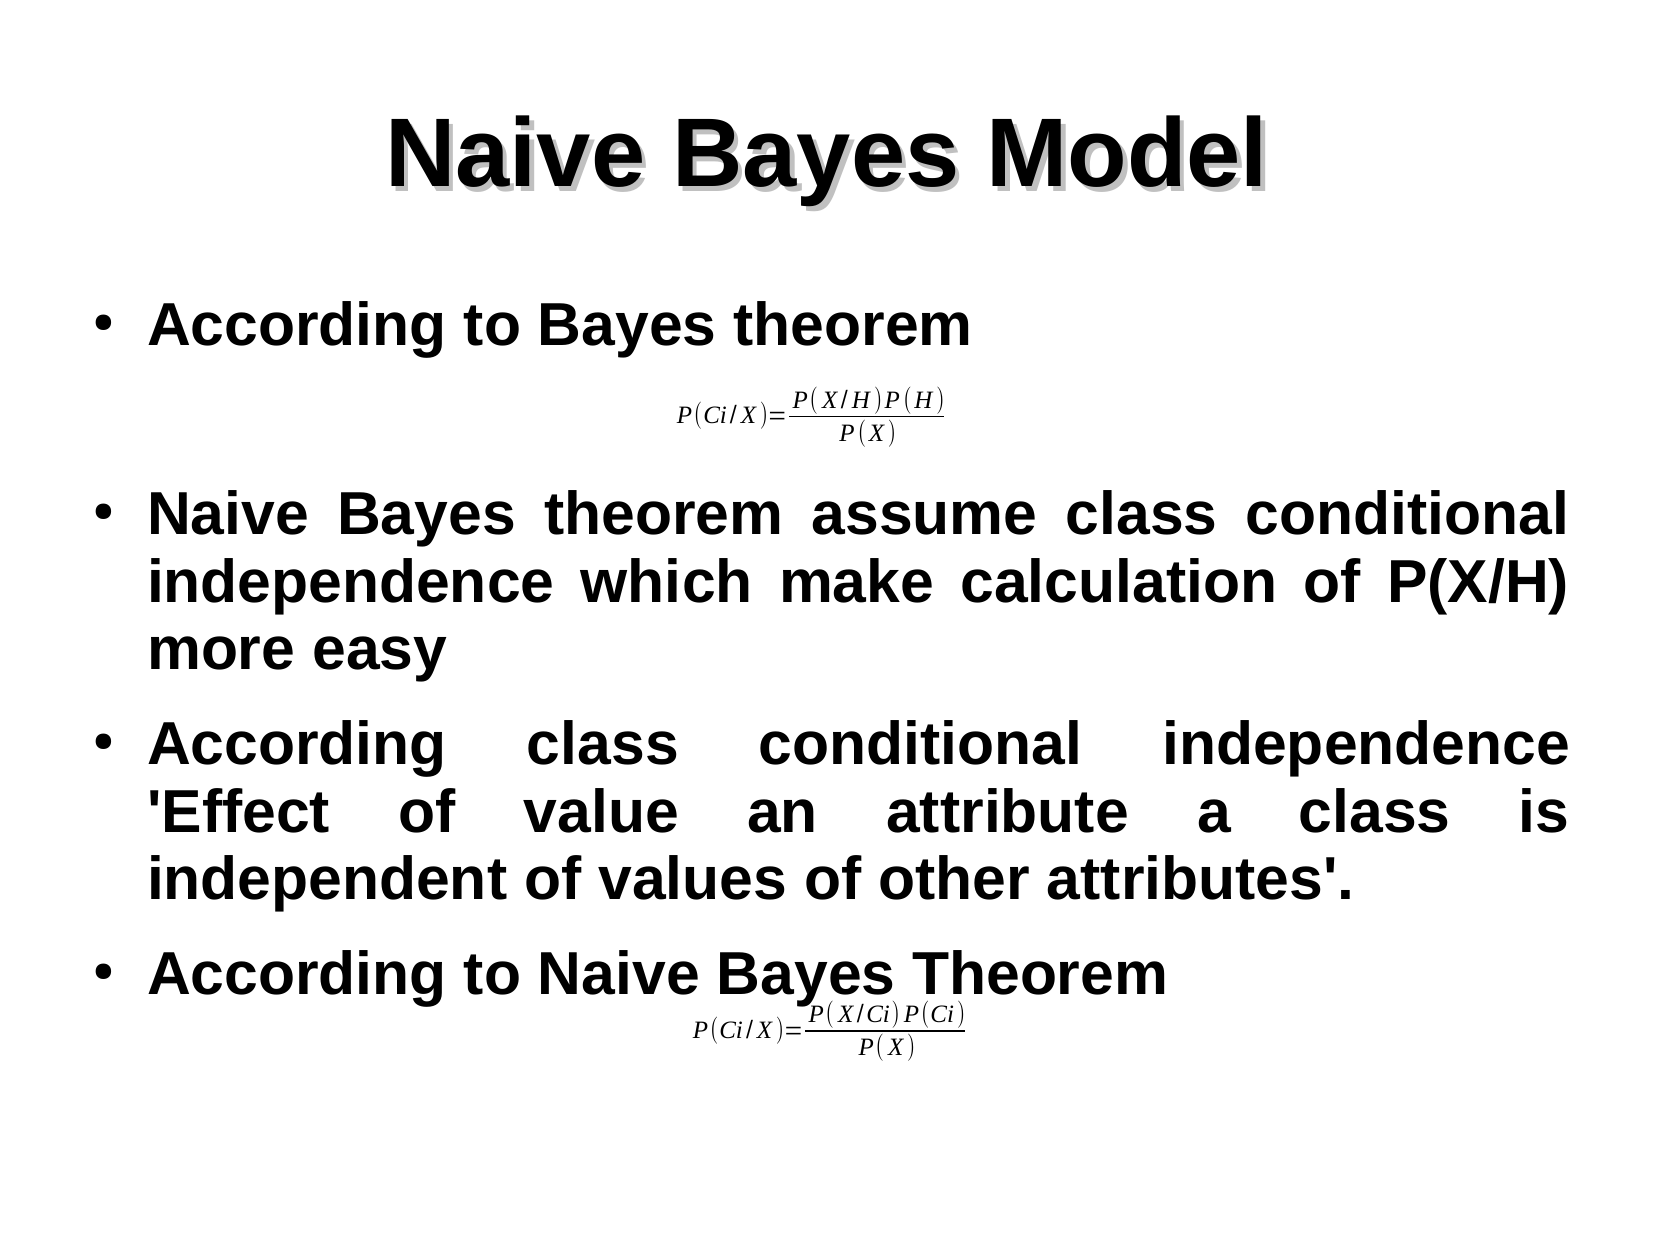

# Naive Bayes Model
According to Bayes theorem
Naive Bayes theorem assume class conditional independence which make calculation of P(X/H) more easy
According class conditional independence 'Effect of value an attribute a class is independent of values of other attributes'.
According to Naive Bayes Theorem